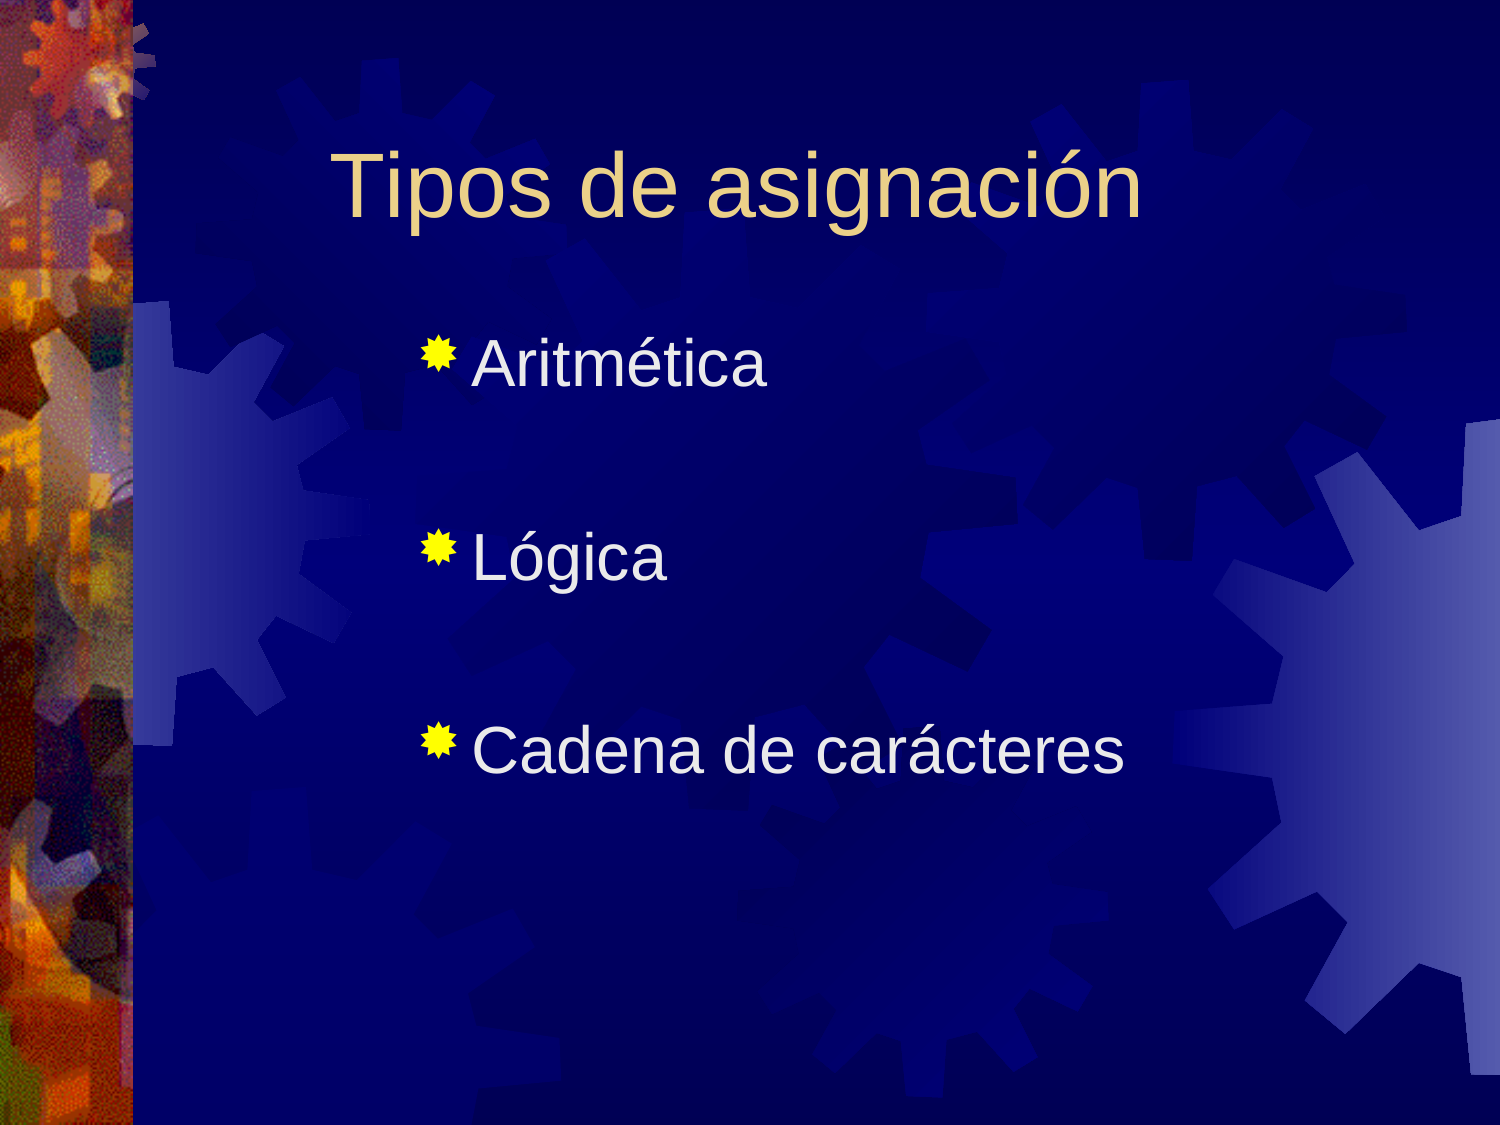

# Tipos de asignación
Aritmética
Lógica
Cadena de carácteres